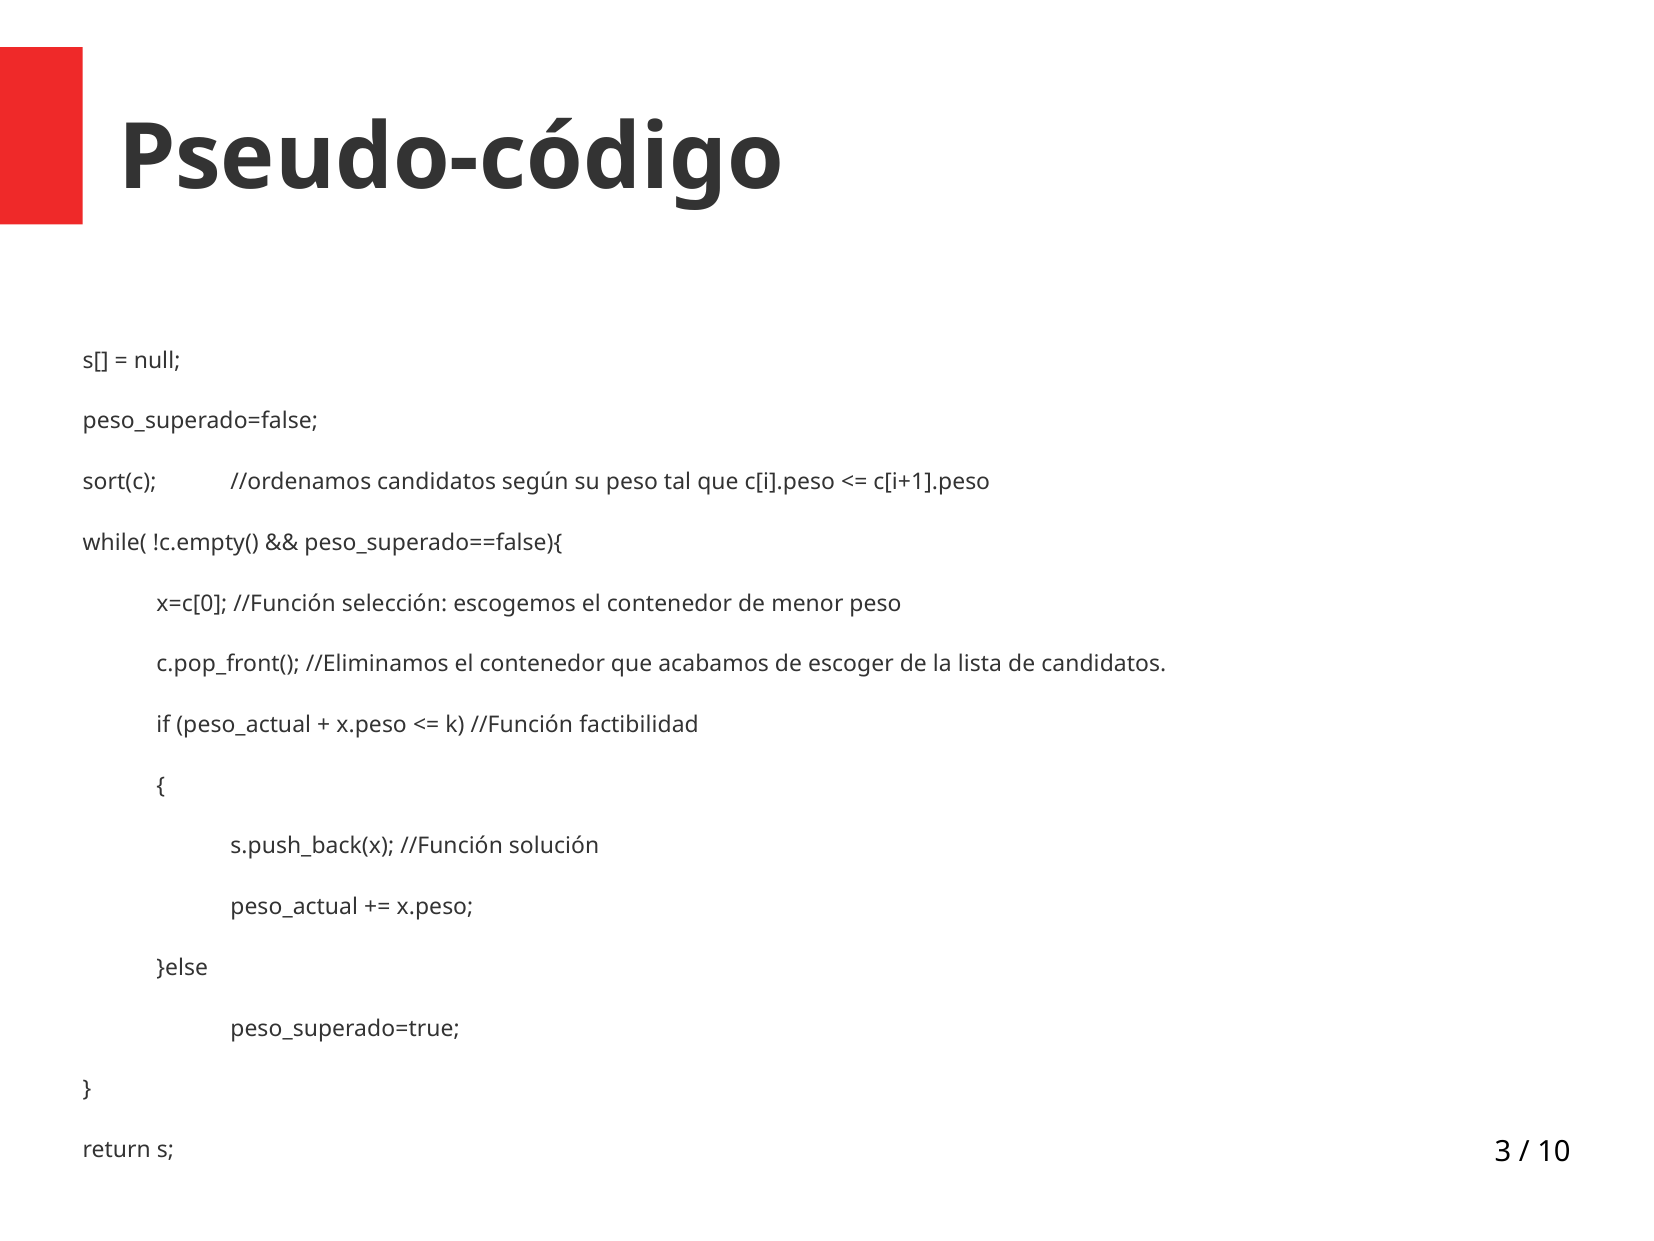

# Pseudo-código
s[] = null;
peso_superado=false;
sort(c);	//ordenamos candidatos según su peso tal que c[i].peso <= c[i+1].peso
while( !c.empty() && peso_superado==false){
 	x=c[0]; //Función selección: escogemos el contenedor de menor peso
 	c.pop_front(); //Eliminamos el contenedor que acabamos de escoger de la lista de candidatos.
 	if (peso_actual + x.peso <= k) //Función factibilidad
 	{
 		s.push_back(x); //Función solución
 		peso_actual += x.peso;
 	}else
 		peso_superado=true;
}
return s;
3